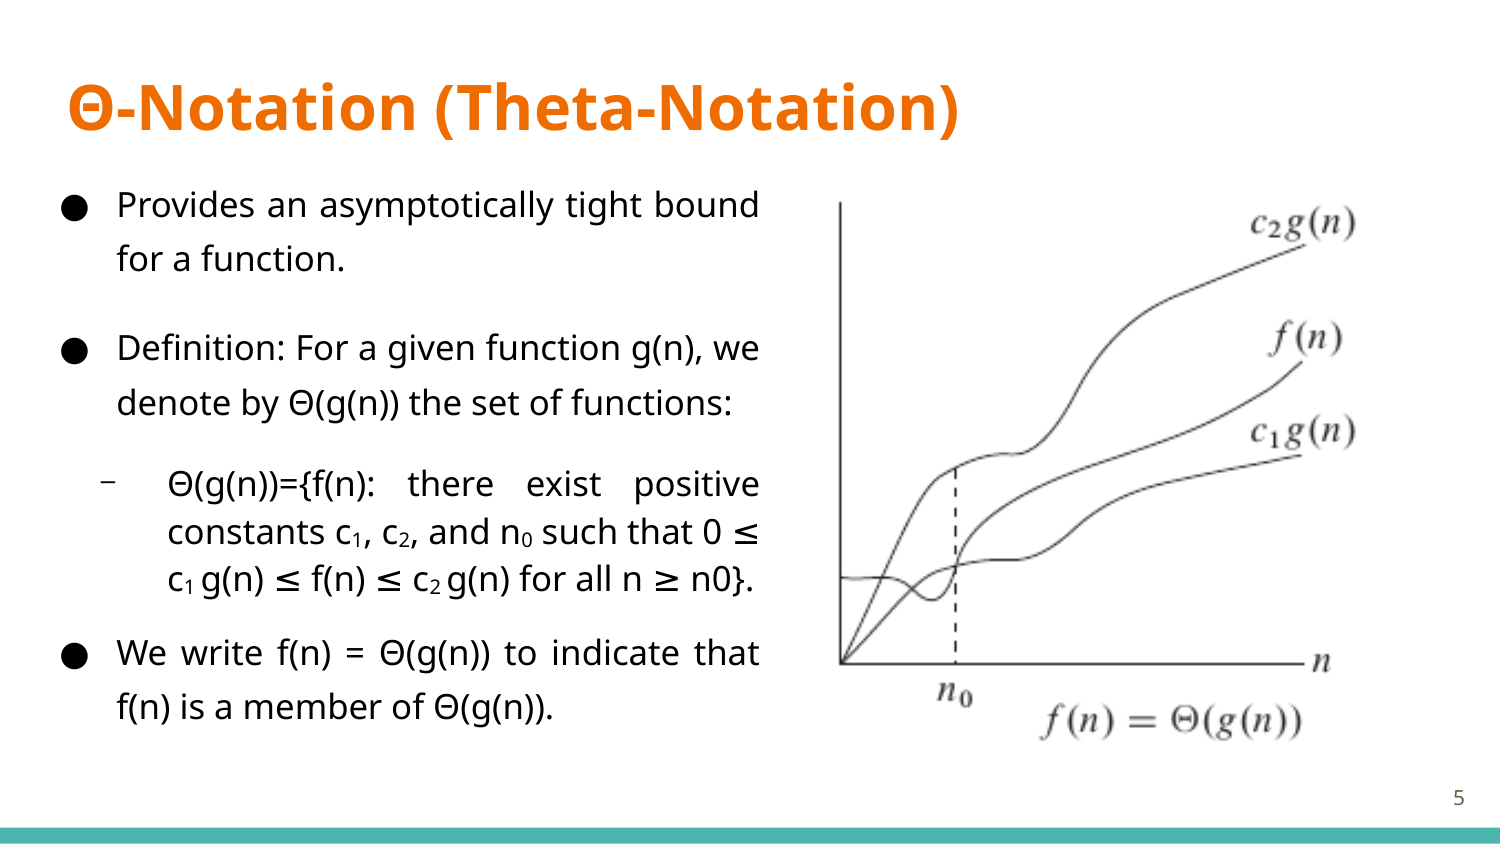

# Θ-Notation (Theta-Notation)
Provides an asymptotically tight bound for a function.
Definition: For a given function g(n), we denote by Θ(g(n)) the set of functions:
Θ(g(n))={f(n): there exist positive constants c1, c2, and n0 such that 0 ≤ c1 g(n) ≤ f(n) ≤ c2 g(n) for all n ≥ n0}.
We write f(n) = Θ(g(n)) to indicate that f(n) is a member of Θ(g(n)).